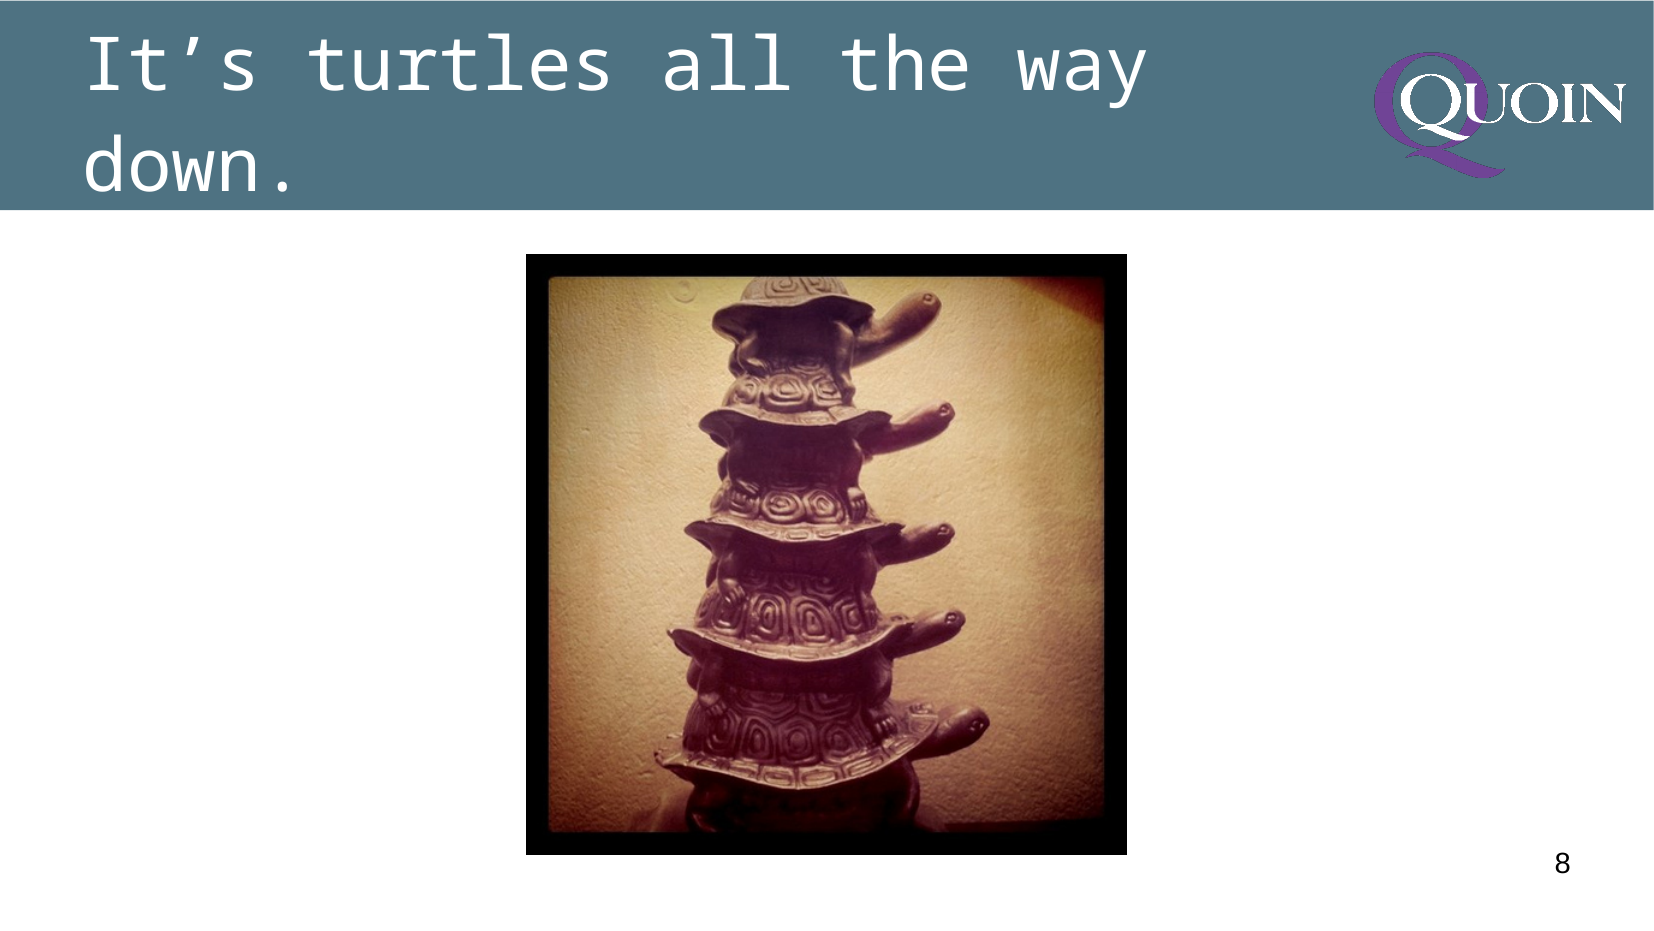

# It’s turtles all the way down.
8